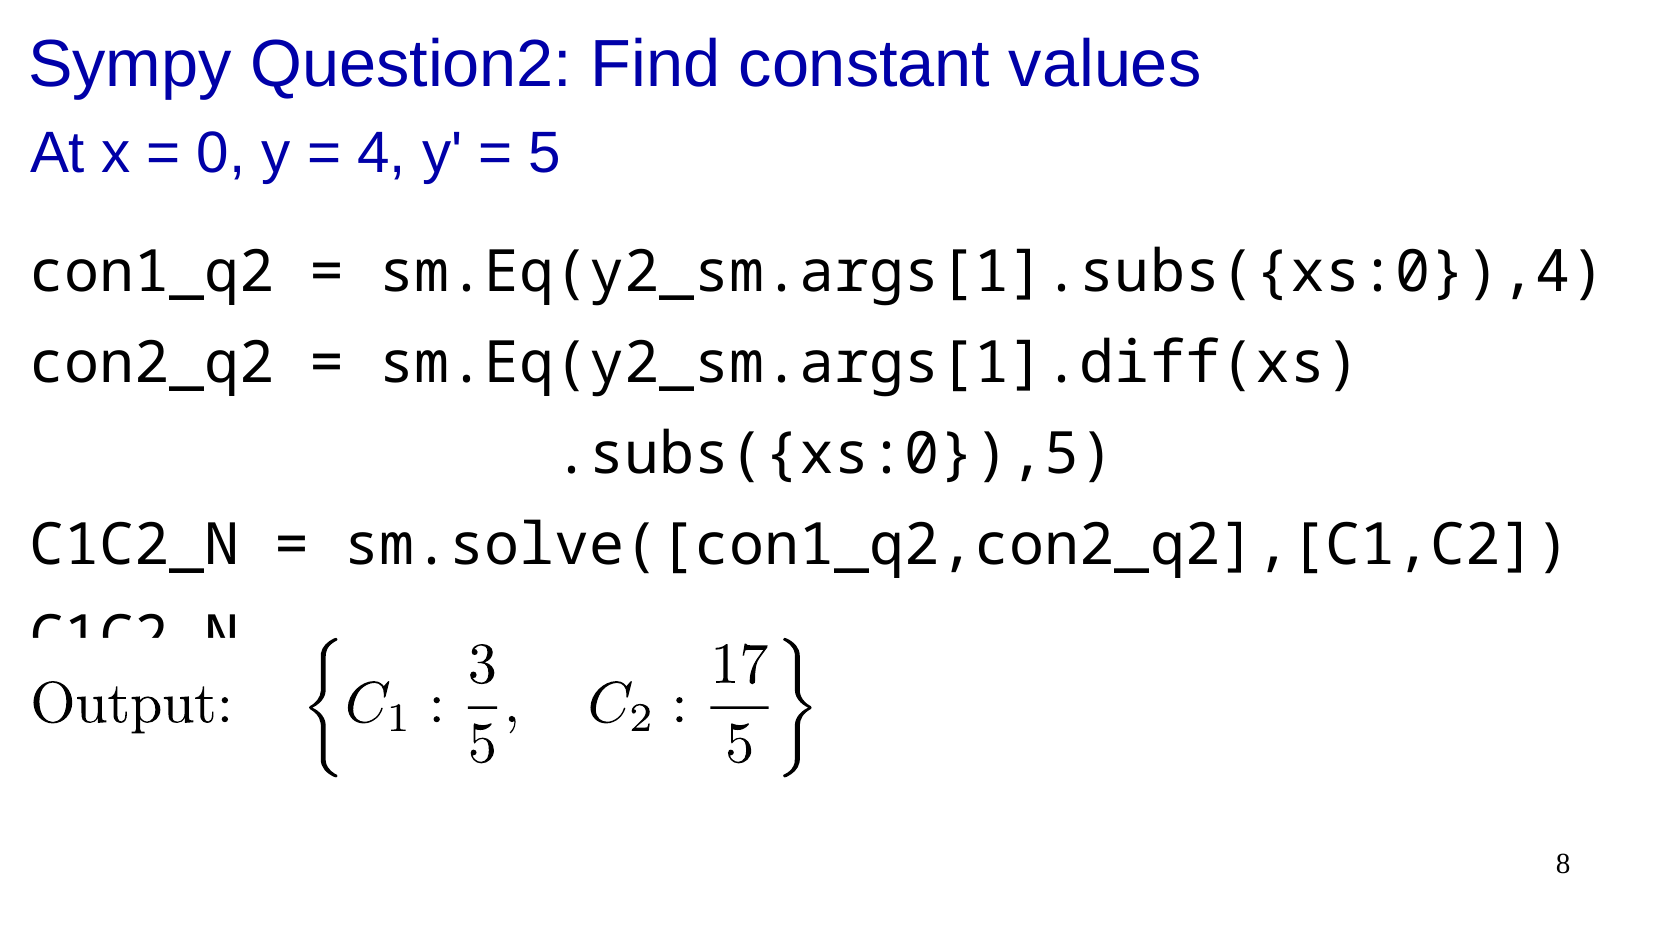

# Sympy Question2: Find constant values
At x = 0, y = 4, y' = 5
con1_q2 = sm.Eq(y2_sm.args[1].subs({xs:0}),4)
con2_q2 = sm.Eq(y2_sm.args[1].diff(xs)
 .subs({xs:0}),5)
C1C2_N = sm.solve([con1_q2,con2_q2],[C1,C2])
C1C2_N
8